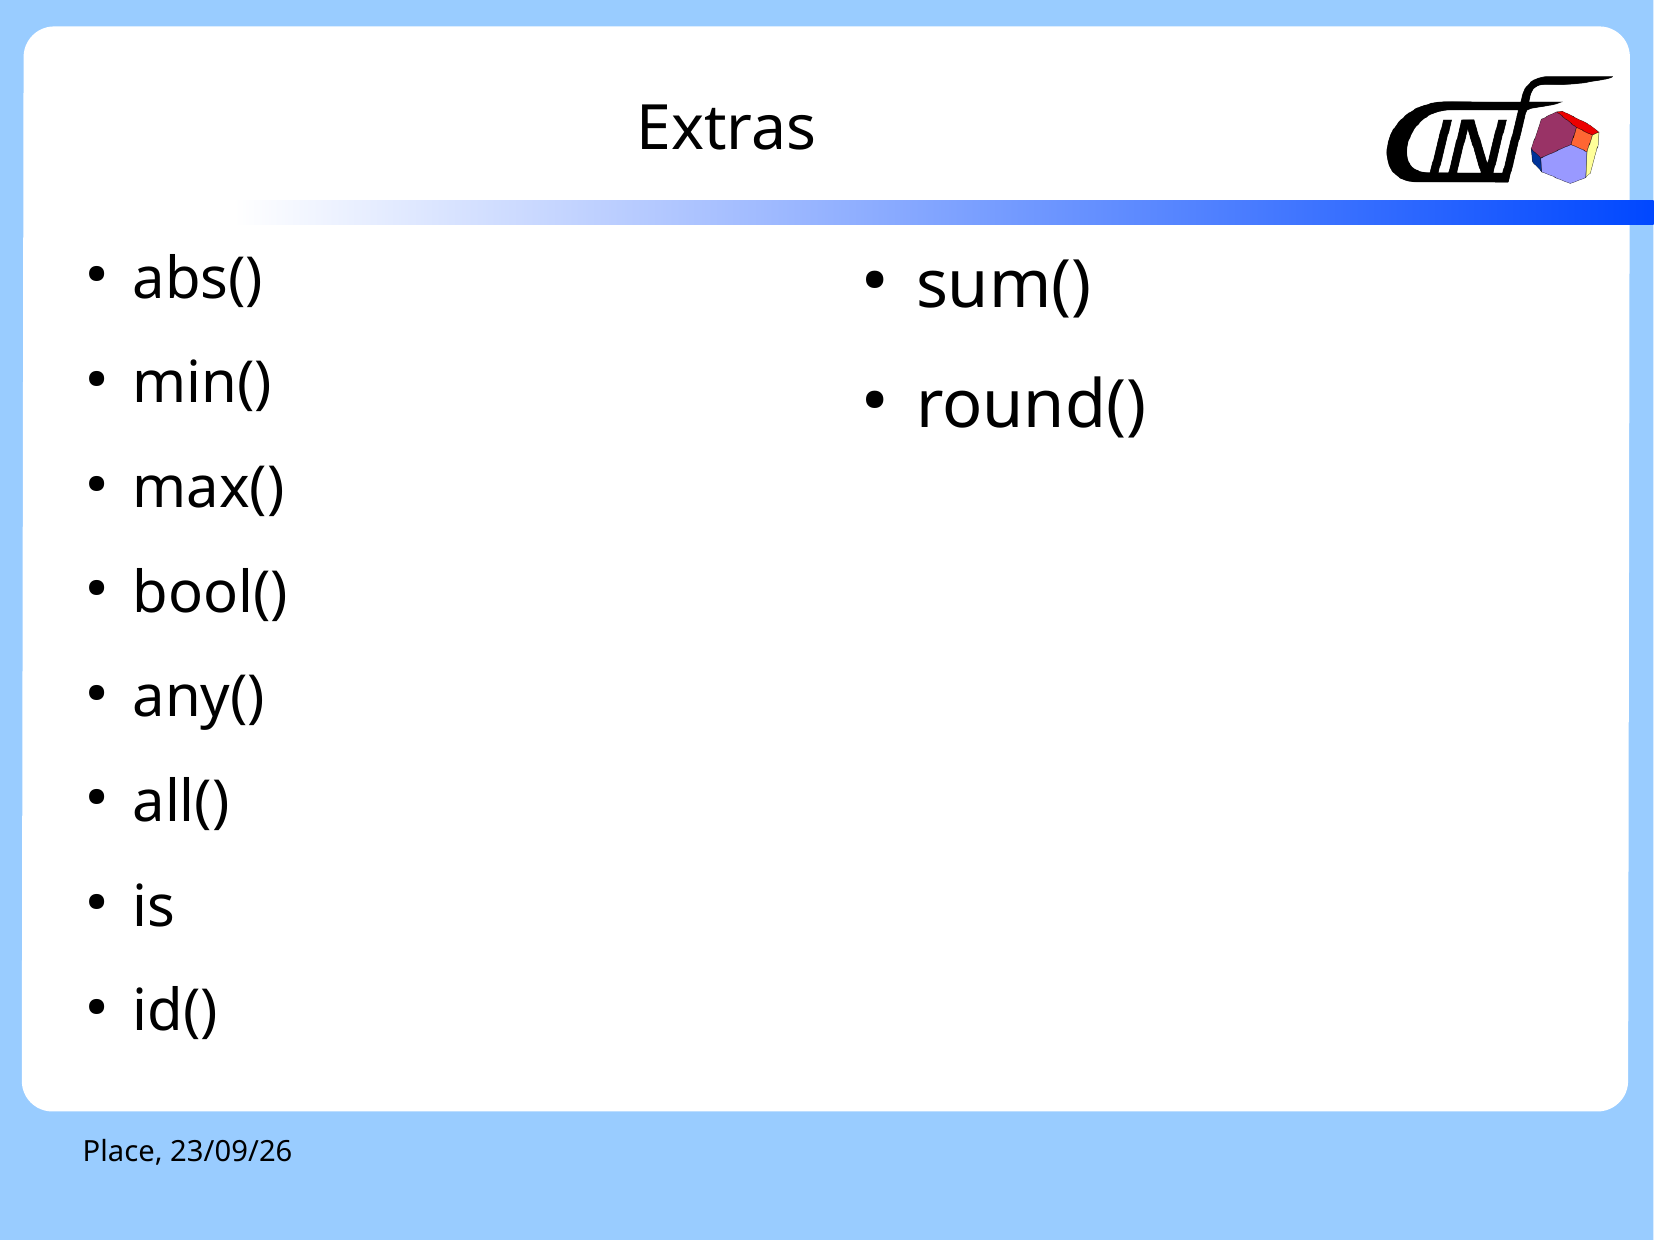

# Extras
abs()
min()
max()
bool()
any()
all()
is
id()
sum()
round()